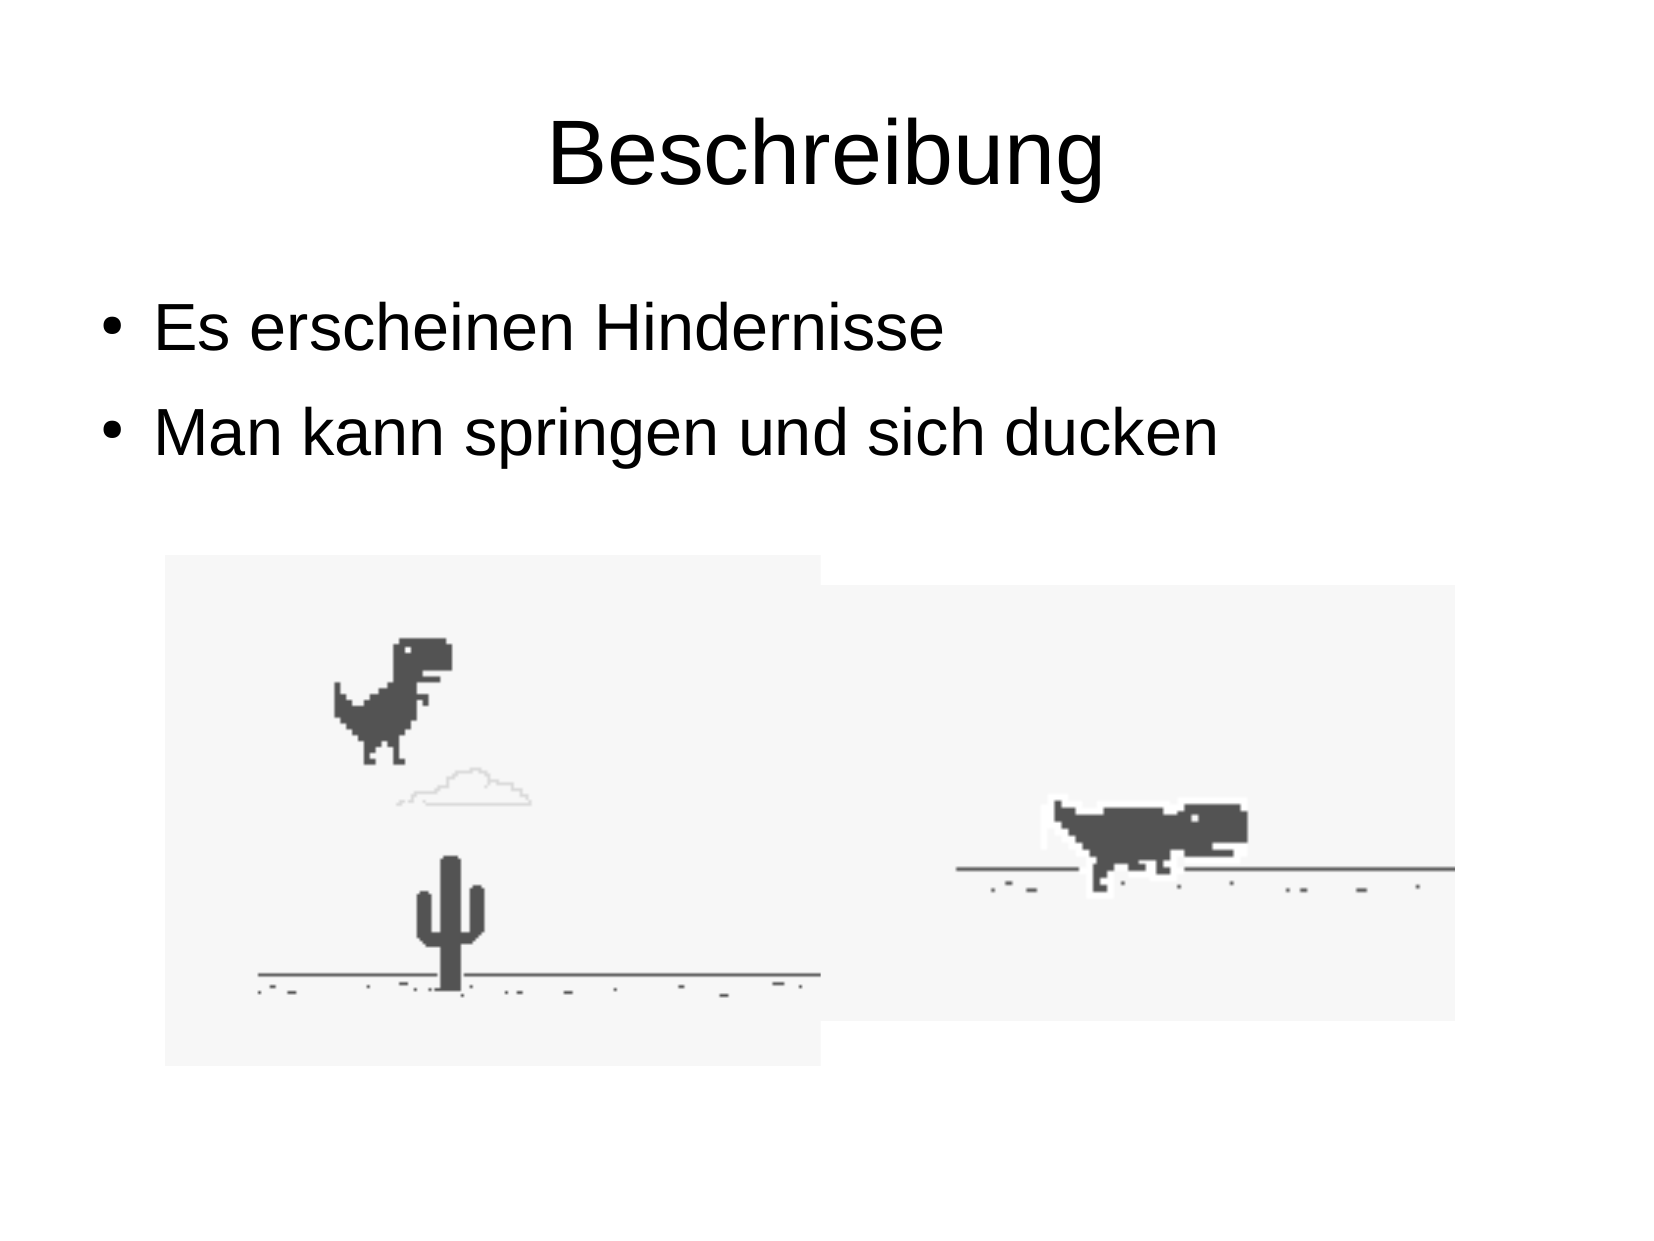

# Beschreibung
Es erscheinen Hindernisse
Man kann springen und sich ducken